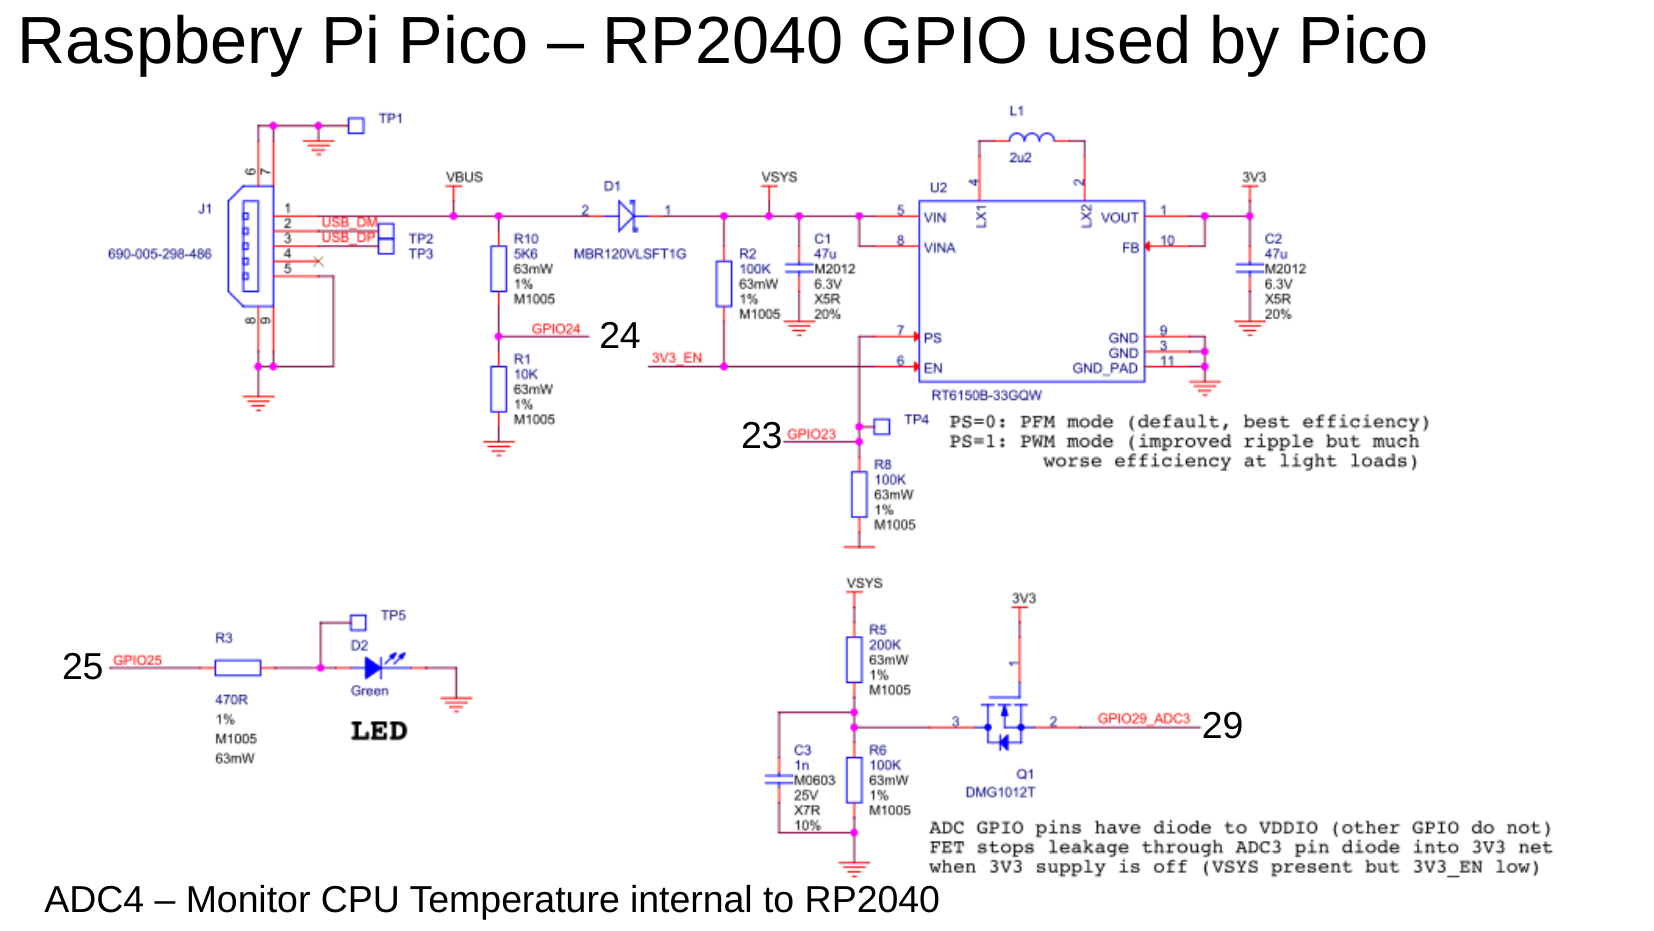

# Raspbery Pi Pico – RP2040 GPIO used by Pico
24
23
25
29
ADC4 – Monitor CPU Temperature internal to RP2040